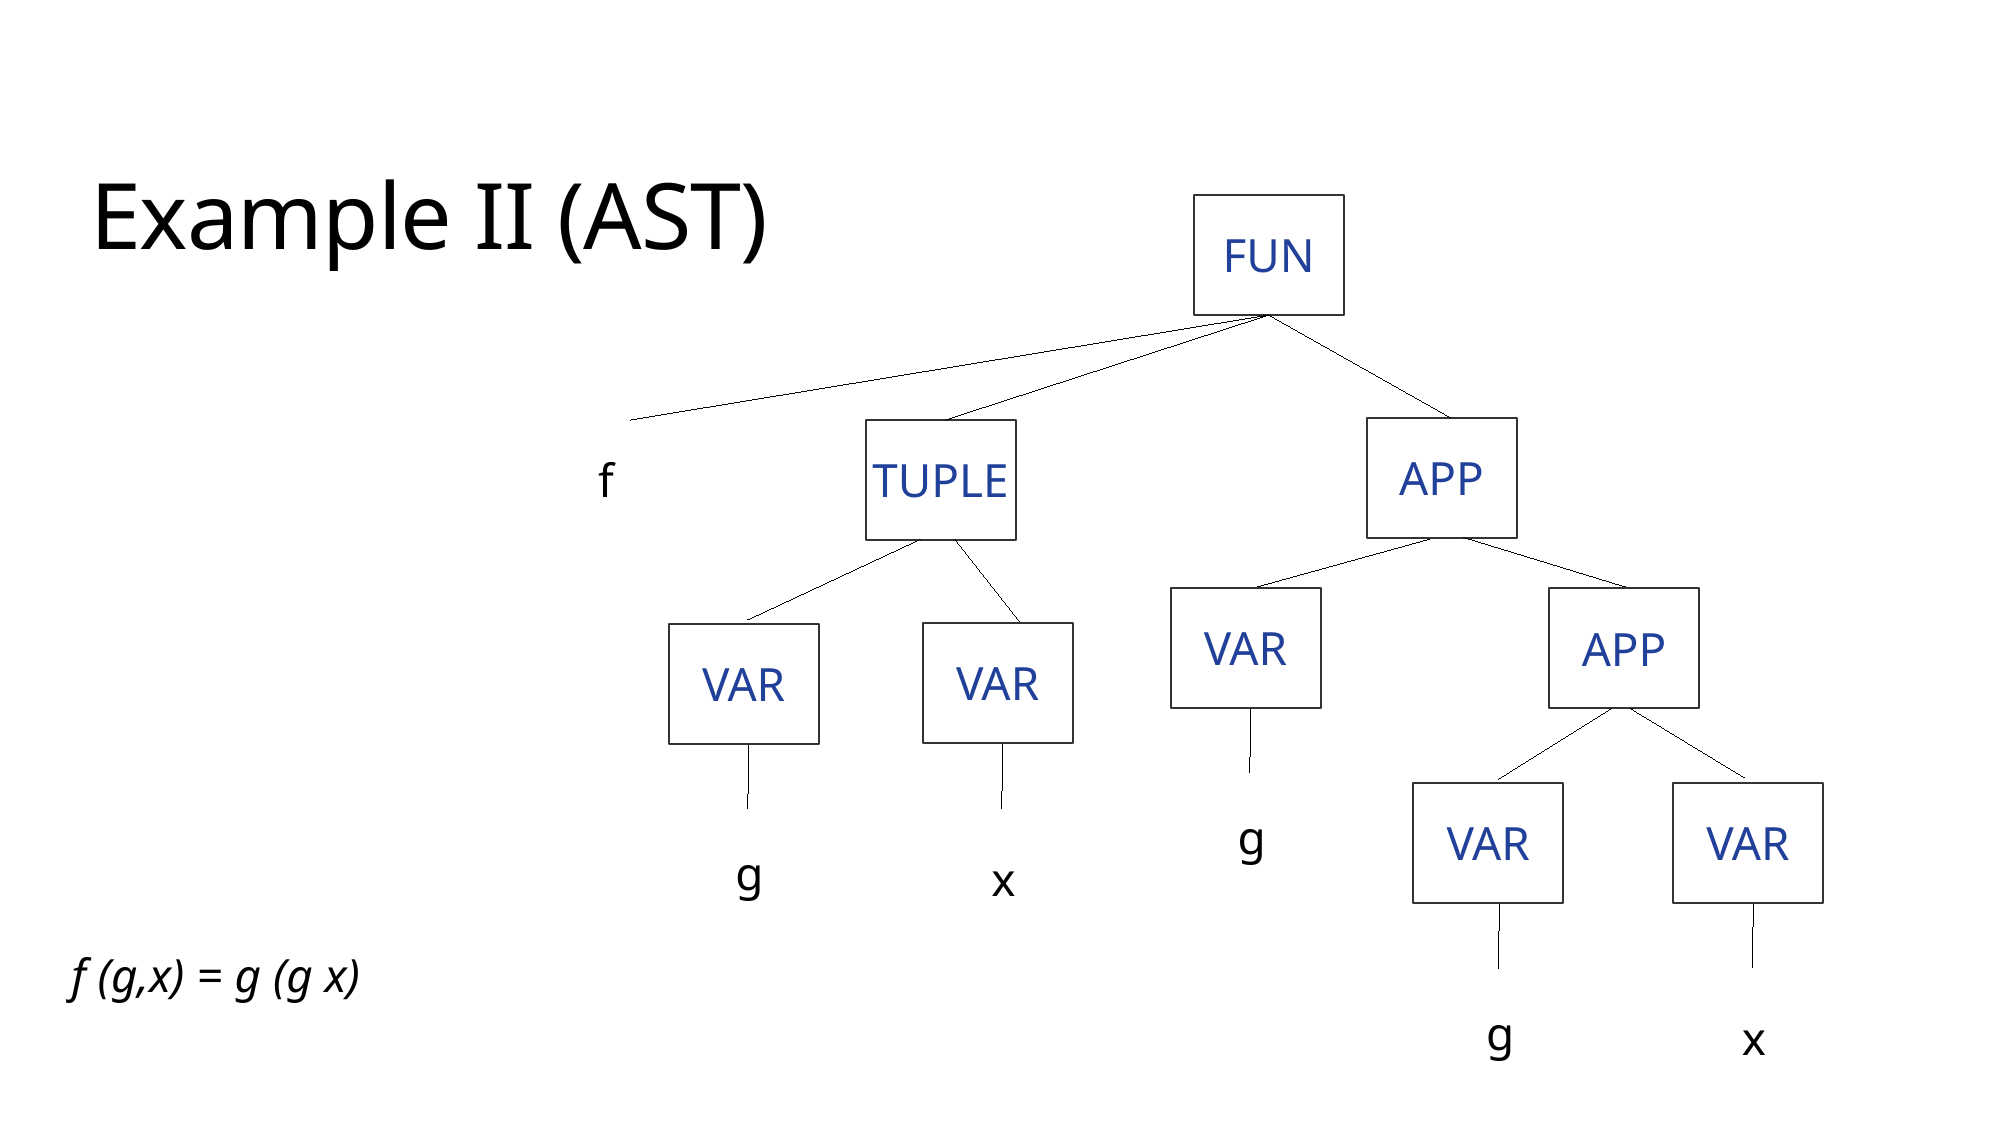

# Example II (AST)
FUN
APP
f
TUPLE
VAR
APP
VAR
VAR
g
VAR
VAR
g
x
f (g,x) = g (g x)
g
x